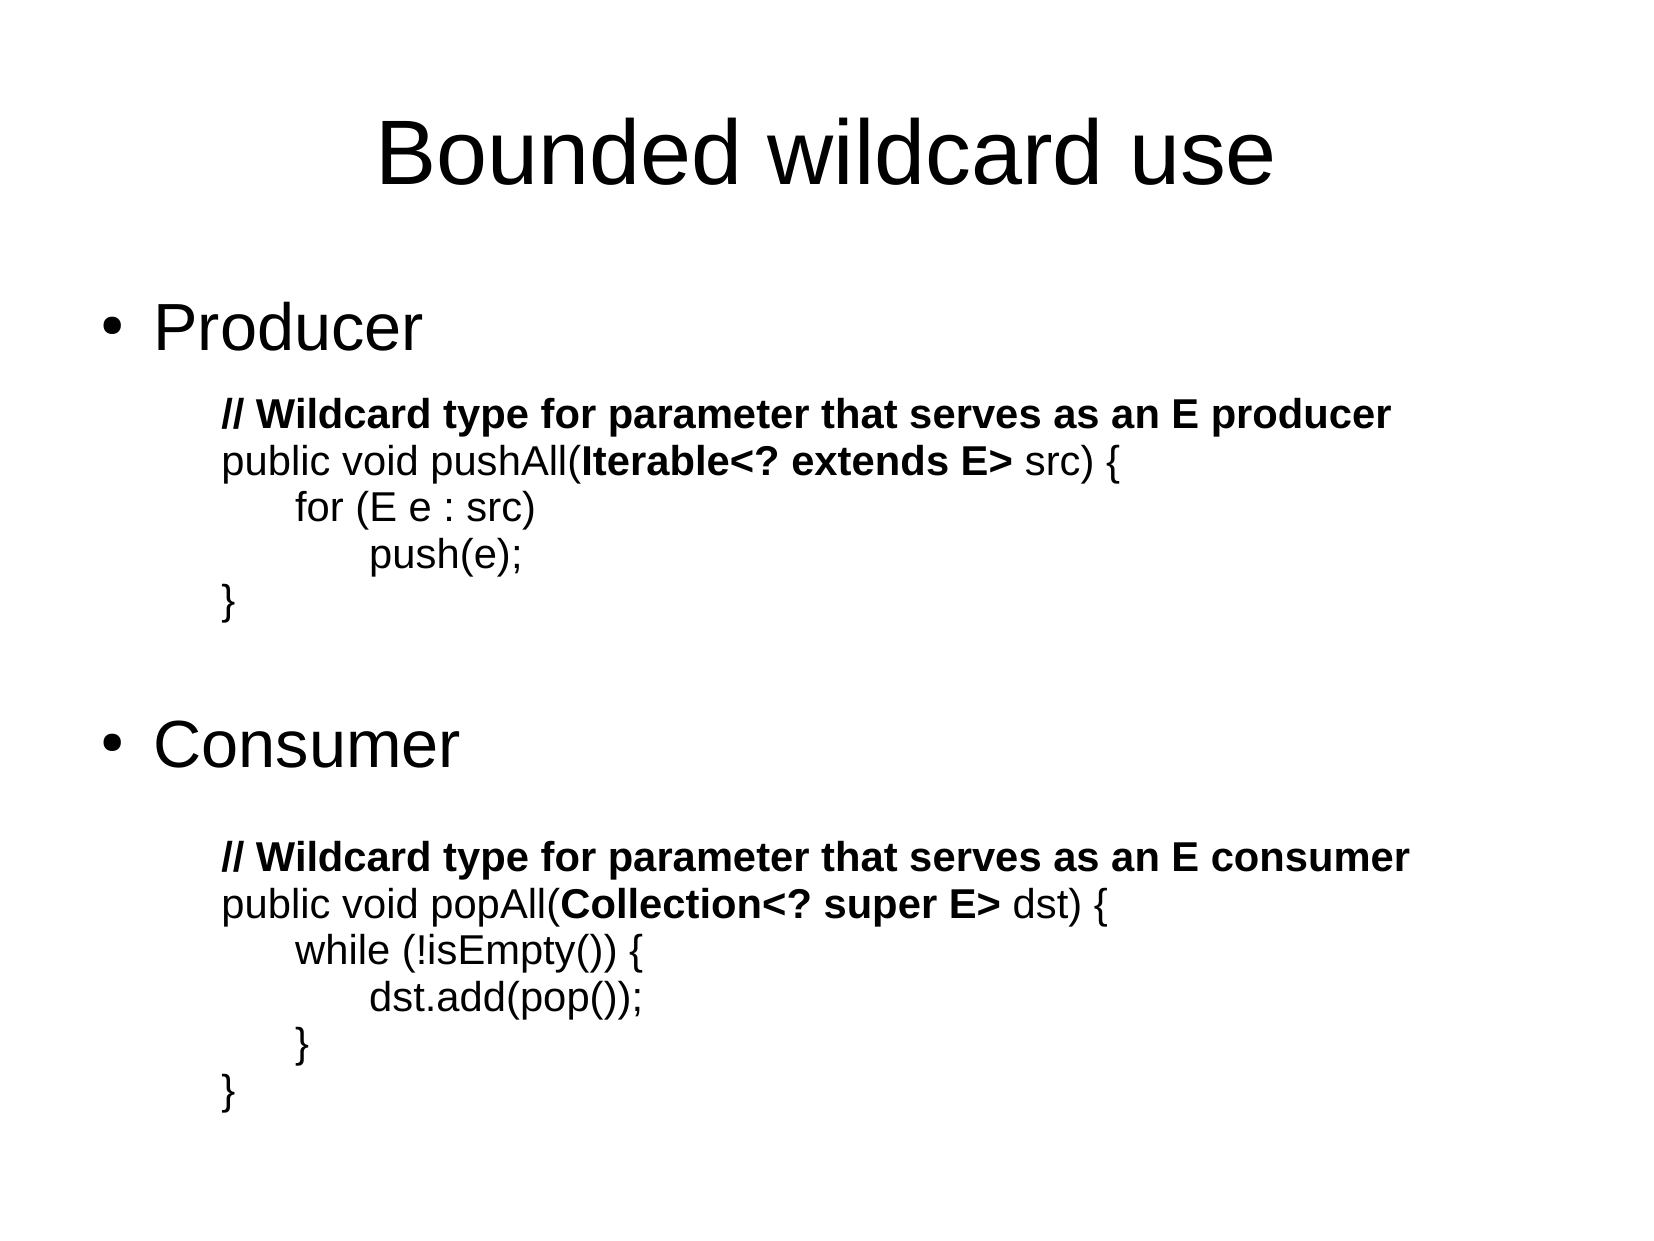

# Bounded wildcard use
Producer
Consumer
// Wildcard type for parameter that serves as an E producer
public void pushAll(Iterable<? extends E> src) {
	for (E e : src)
		push(e);
}
// Wildcard type for parameter that serves as an E consumer
public void popAll(Collection<? super E> dst) {
	while (!isEmpty()) {
		dst.add(pop());
	}
}